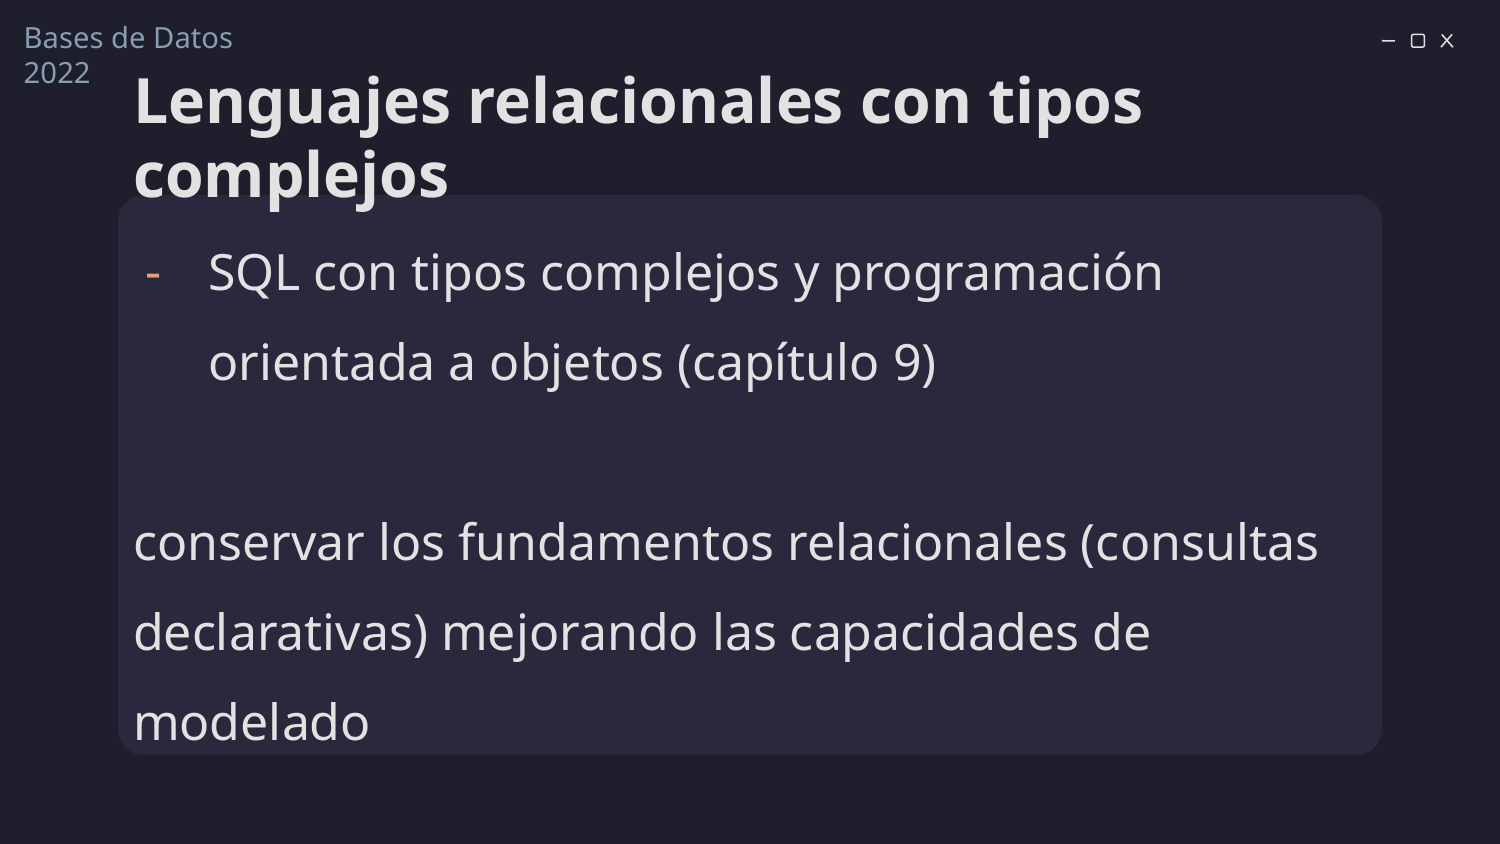

# Lenguajes relacionales con tipos complejos
SQL con tipos complejos y programación orientada a objetos (capítulo 9)
conservar los fundamentos relacionales (consultas declarativas) mejorando las capacidades de modelado